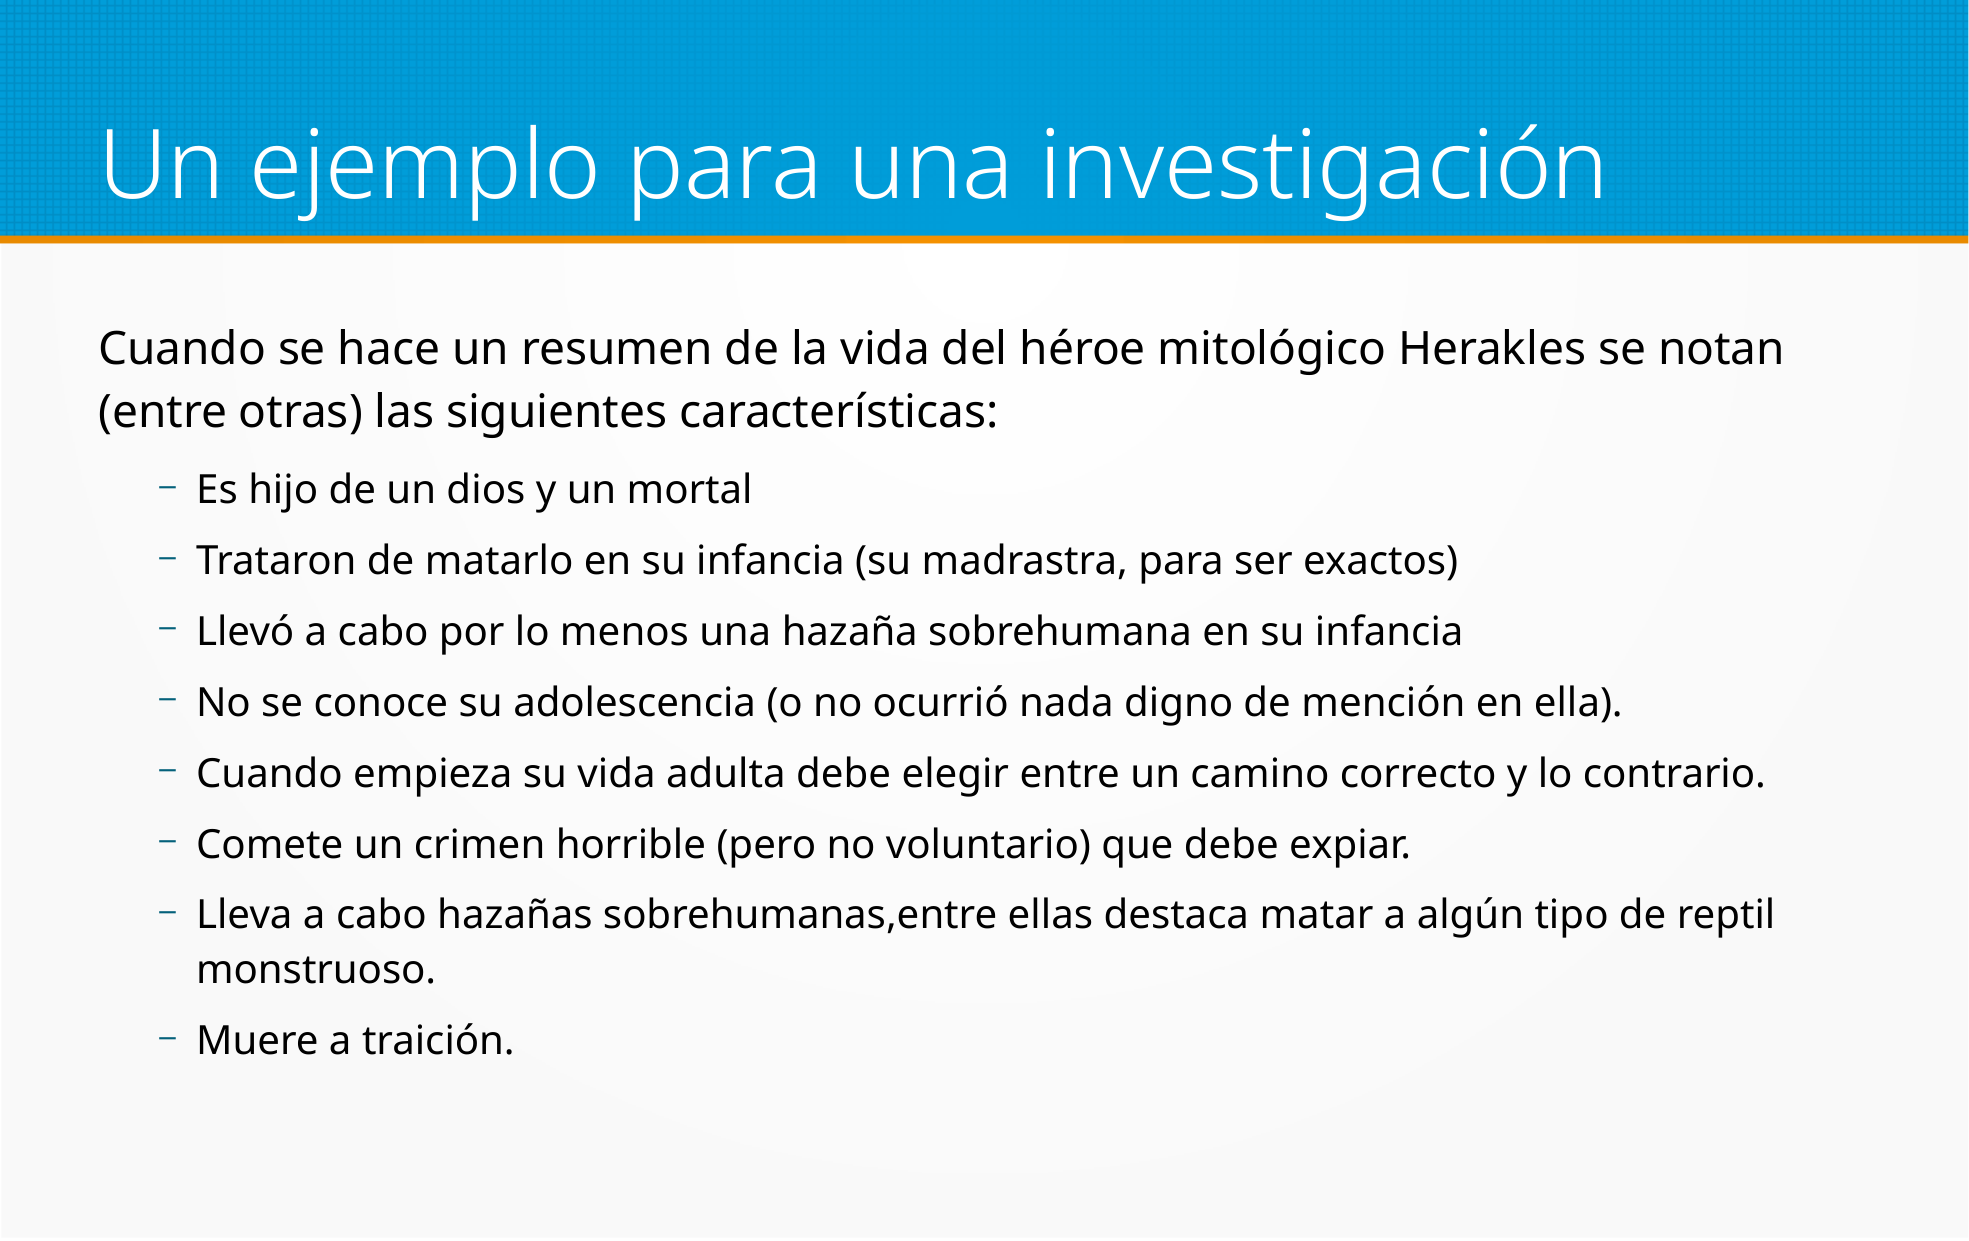

# Un ejemplo para una investigación
Cuando se hace un resumen de la vida del héroe mitológico Herakles se notan (entre otras) las siguientes características:
Es hijo de un dios y un mortal
Trataron de matarlo en su infancia (su madrastra, para ser exactos)
Llevó a cabo por lo menos una hazaña sobrehumana en su infancia
No se conoce su adolescencia (o no ocurrió nada digno de mención en ella).
Cuando empieza su vida adulta debe elegir entre un camino correcto y lo contrario.
Comete un crimen horrible (pero no voluntario) que debe expiar.
Lleva a cabo hazañas sobrehumanas,entre ellas destaca matar a algún tipo de reptil monstruoso.
Muere a traición.